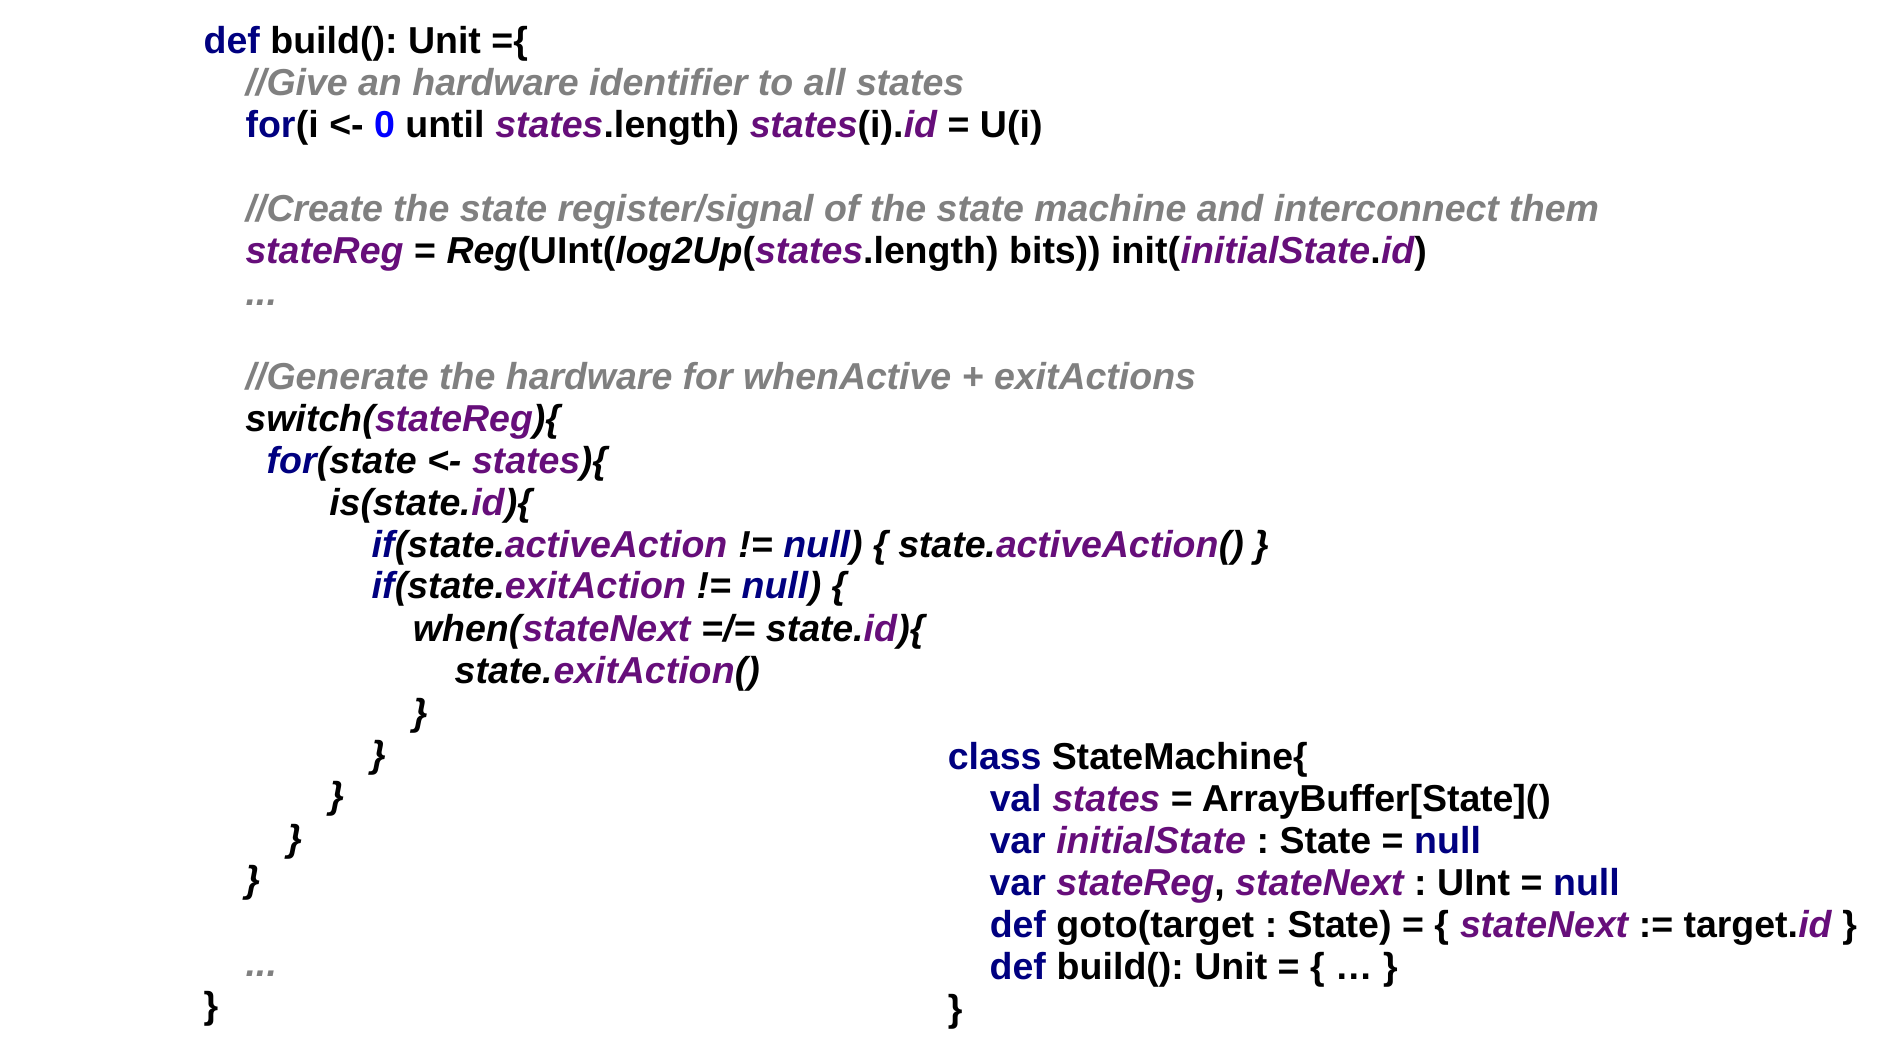

def build(): Unit ={
 //Give an hardware identifier to all states
 for(i <- 0 until states.length) states(i).id = U(i)
 //Create the state register/signal of the state machine and interconnect them
 stateReg = Reg(UInt(log2Up(states.length) bits)) init(initialState.id)
 ...
 //Generate the hardware for whenActive + exitActions
 switch(stateReg){
 for(state <- states){
 is(state.id){
 if(state.activeAction != null) { state.activeAction() }
 if(state.exitAction != null) {
 when(stateNext =/= state.id){
 state.exitAction()
 }
 }
 }
 }
 }
 ...
}
class StateMachine{
 val states = ArrayBuffer[State]()
 var initialState : State = null
 var stateReg, stateNext : UInt = null
 def goto(target : State) = { stateNext := target.id }
 def build(): Unit = { … }
}